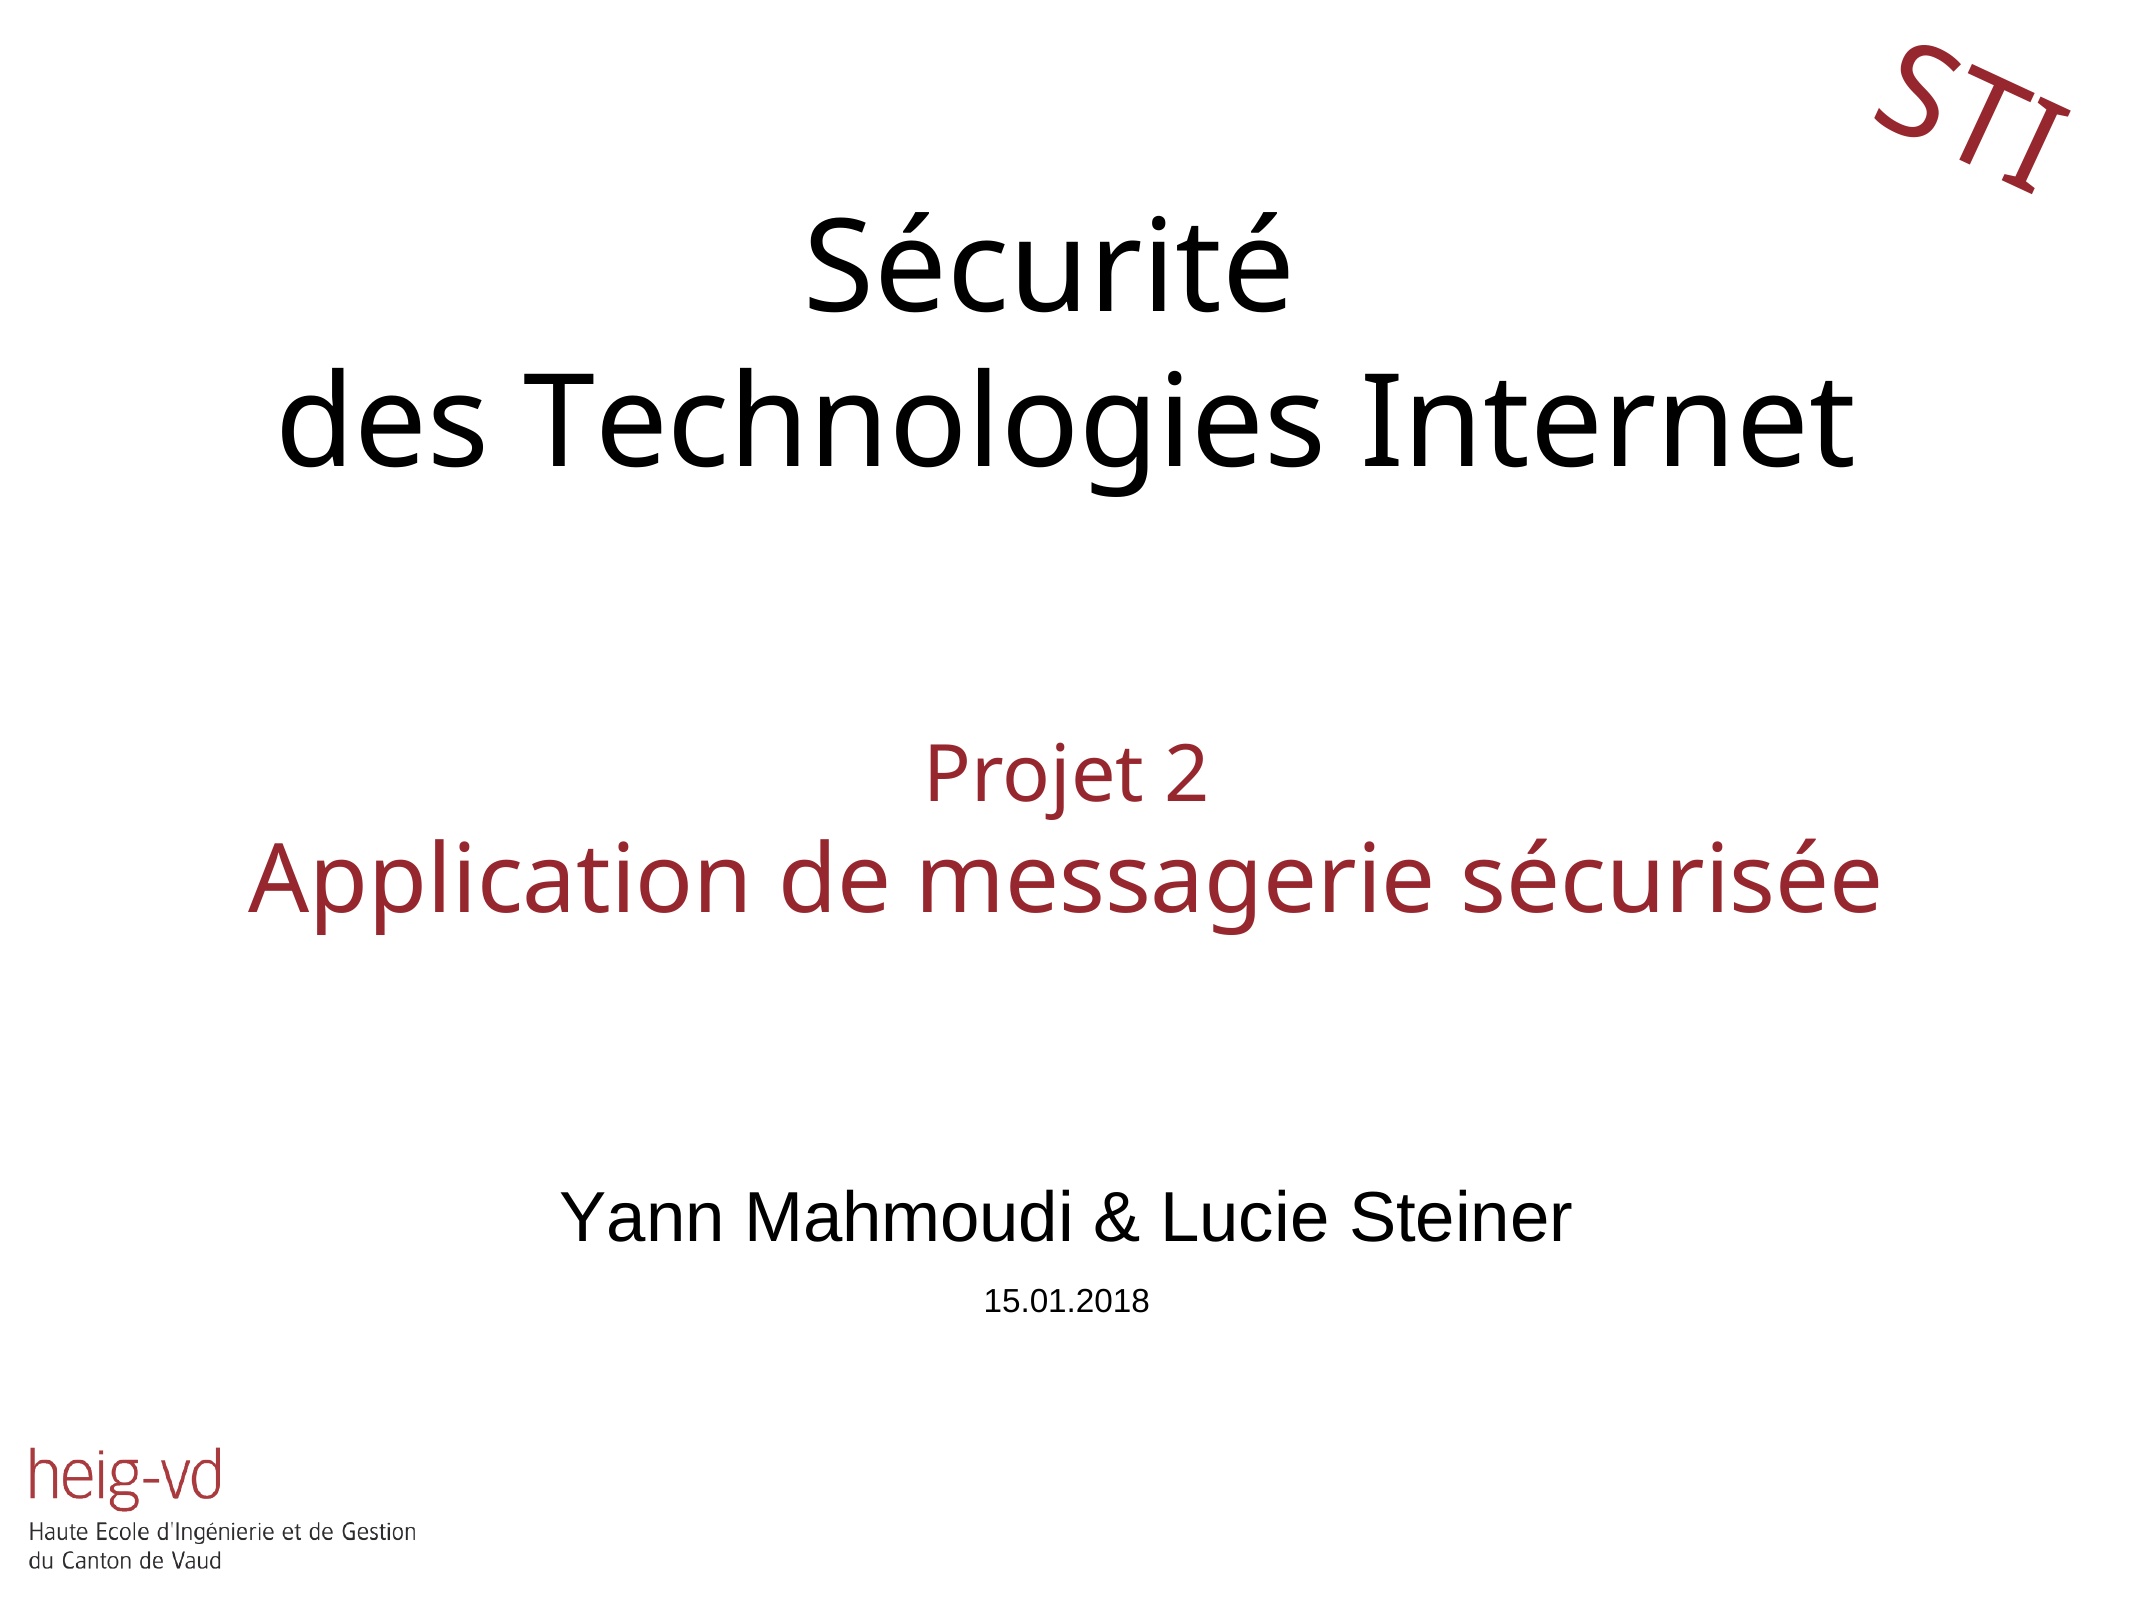

STI
# Sécurité des Technologies Internet
Projet 2
Application de messagerie sécurisée
Yann Mahmoudi & Lucie Steiner
15.01.2018